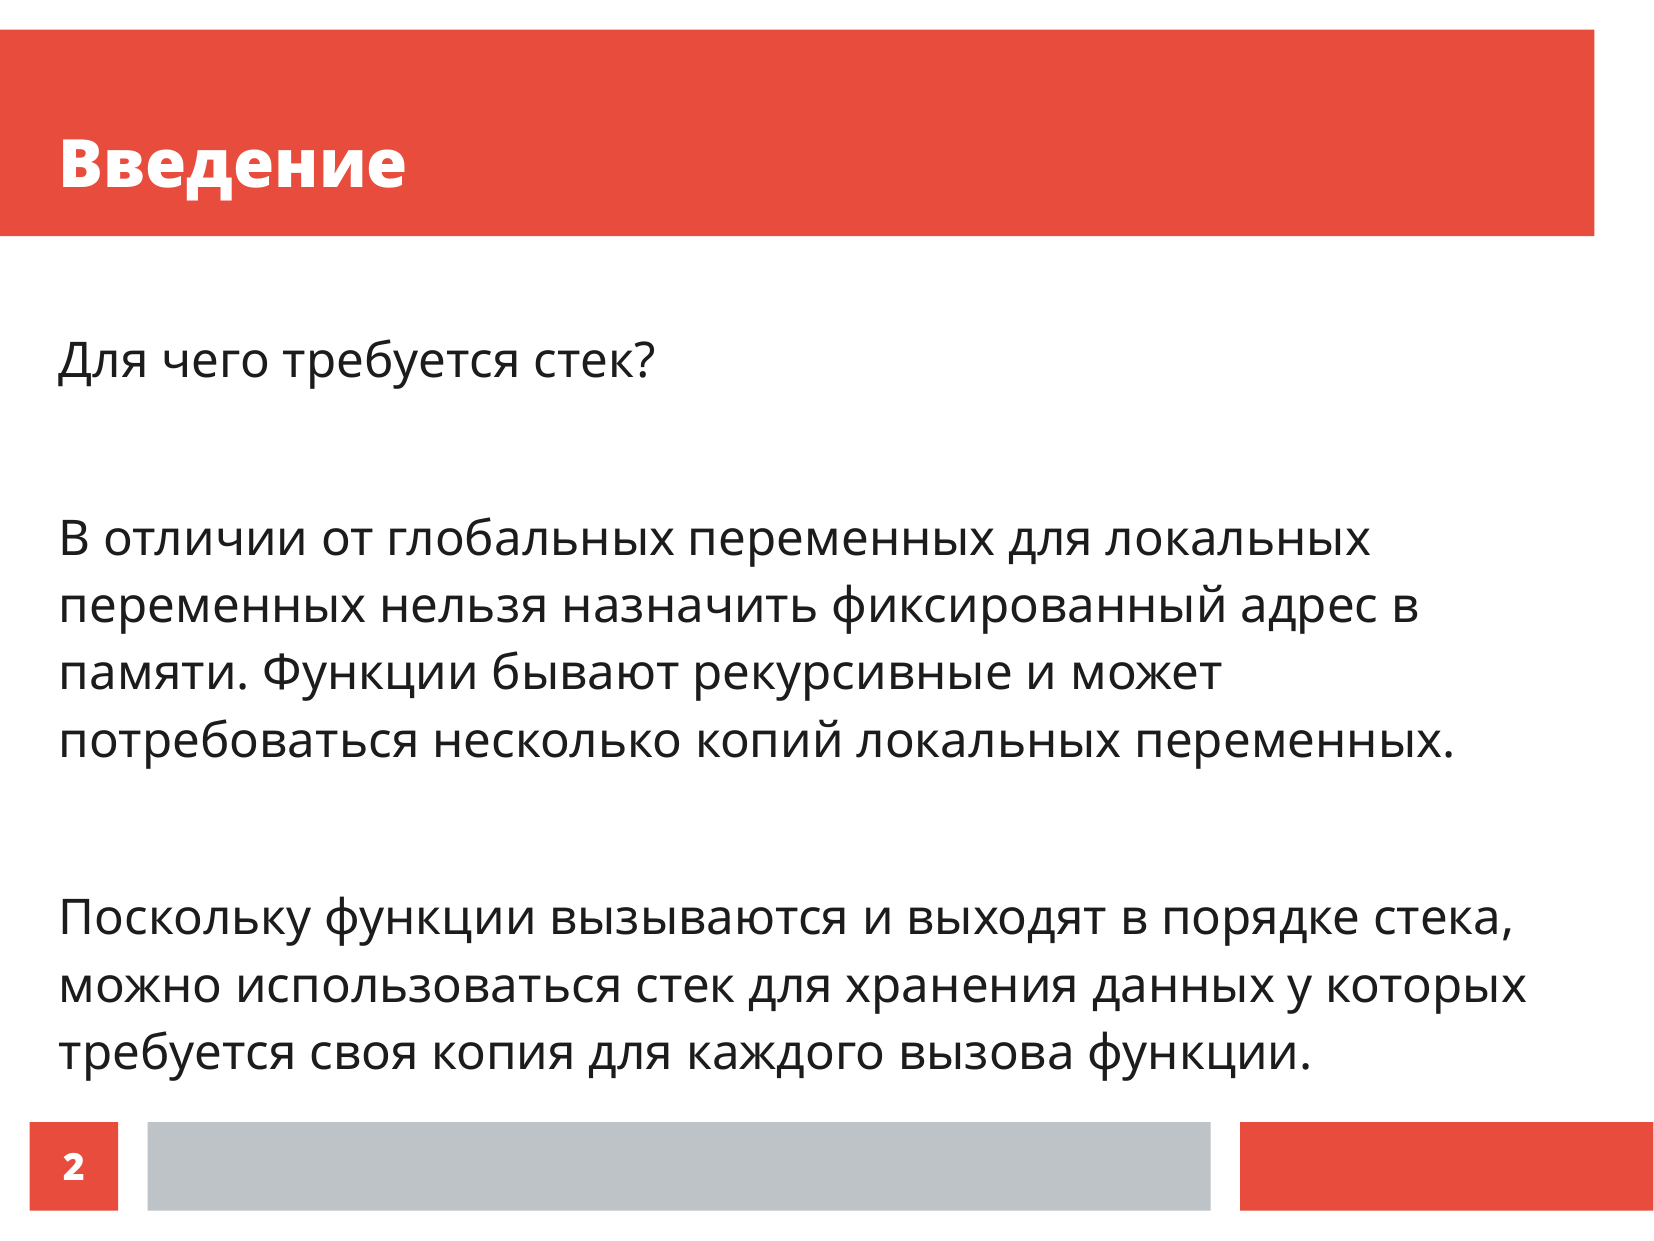

# Введение
Для чего требуется стек?
В отличии от глобальных переменных для локальных переменных нельзя назначить фиксированный адрес в памяти. Функции бывают рекурсивные и может потребоваться несколько копий локальных переменных.
Поскольку функции вызываются и выходят в порядке стека, можно использоваться стек для хранения данных у которых требуется своя копия для каждого вызова функции.
2